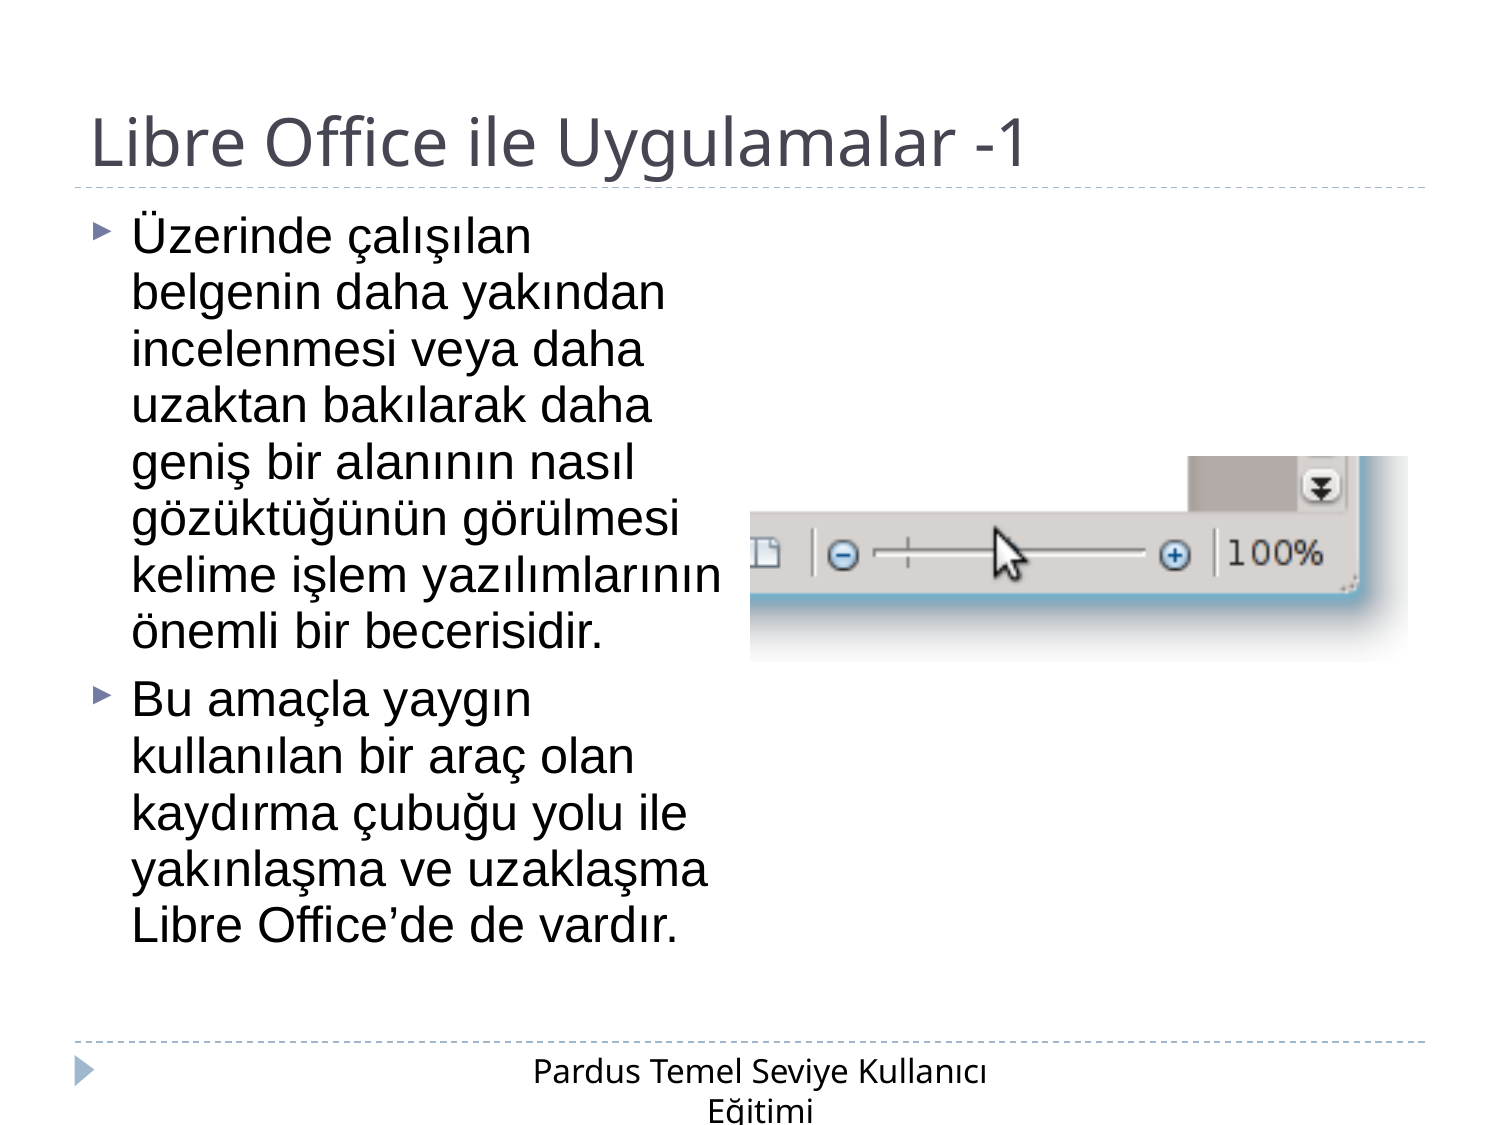

# Libre Office ile Uygulamalar -1
Üzerinde çalışılan belgenin daha yakından incelenmesi veya daha uzaktan bakılarak daha geniş bir alanının nasıl gözüktüğünün görülmesi kelime işlem yazılımlarının önemli bir becerisidir.
Bu amaçla yaygın kullanılan bir araç olan kaydırma çubuğu yolu ile yakınlaşma ve uzaklaşma Libre Office’de de vardır.